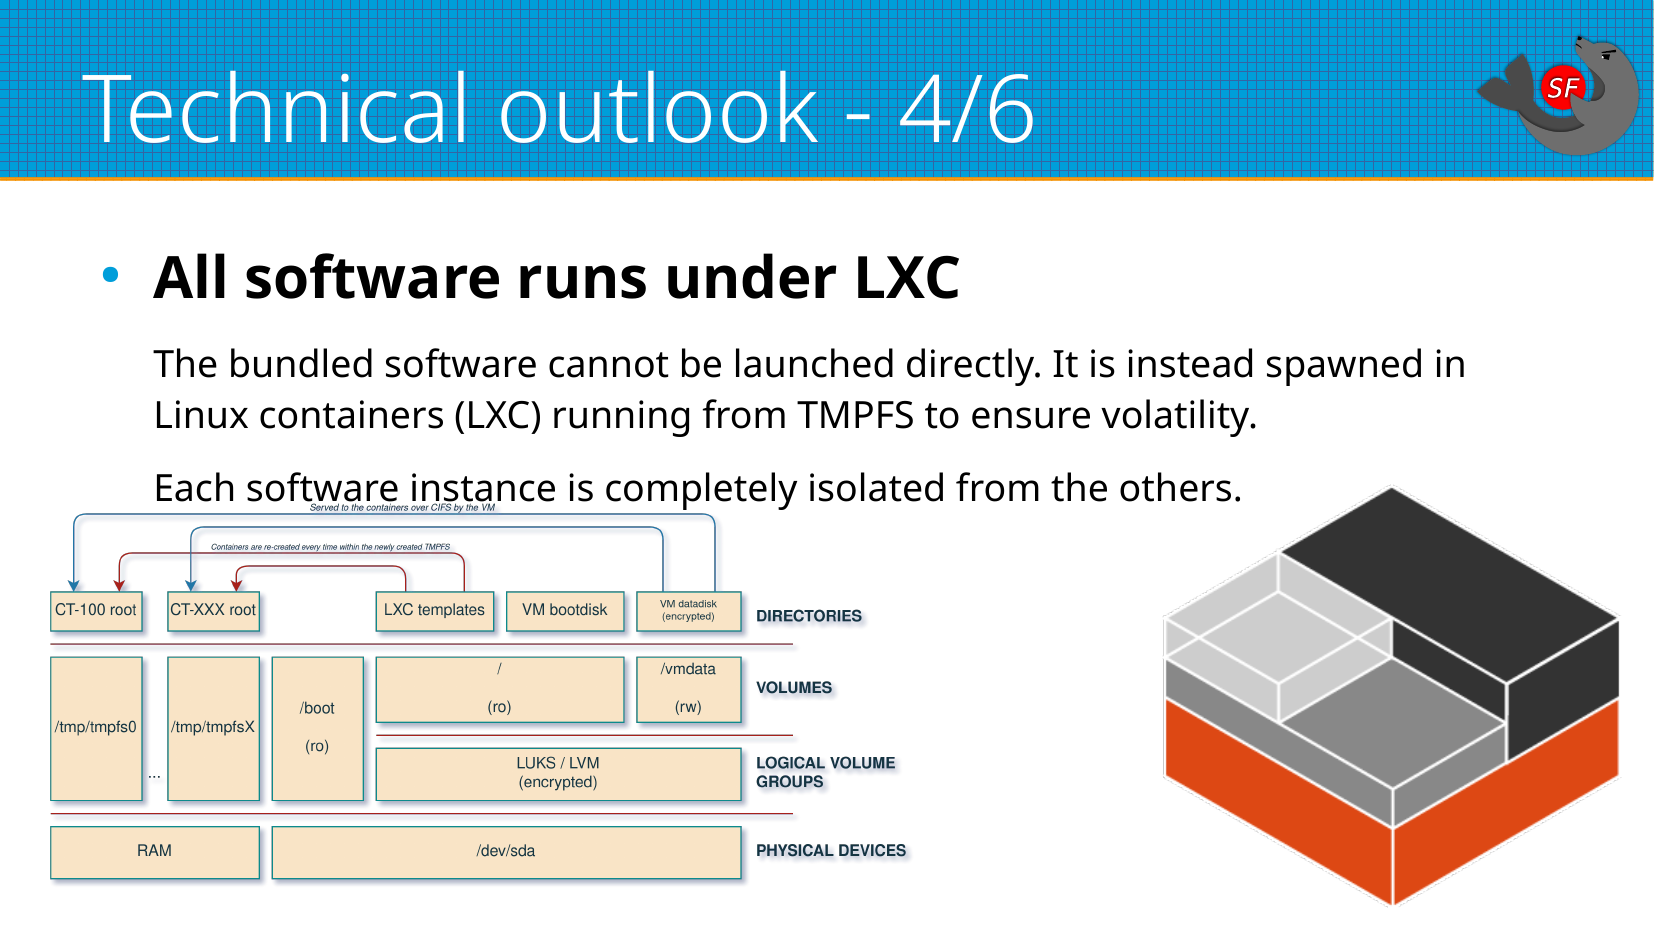

# Technical outlook - 4/6
All software runs under LXC
The bundled software cannot be launched directly. It is instead spawned in Linux containers (LXC) running from TMPFS to ensure volatility.
Each software instance is completely isolated from the others.